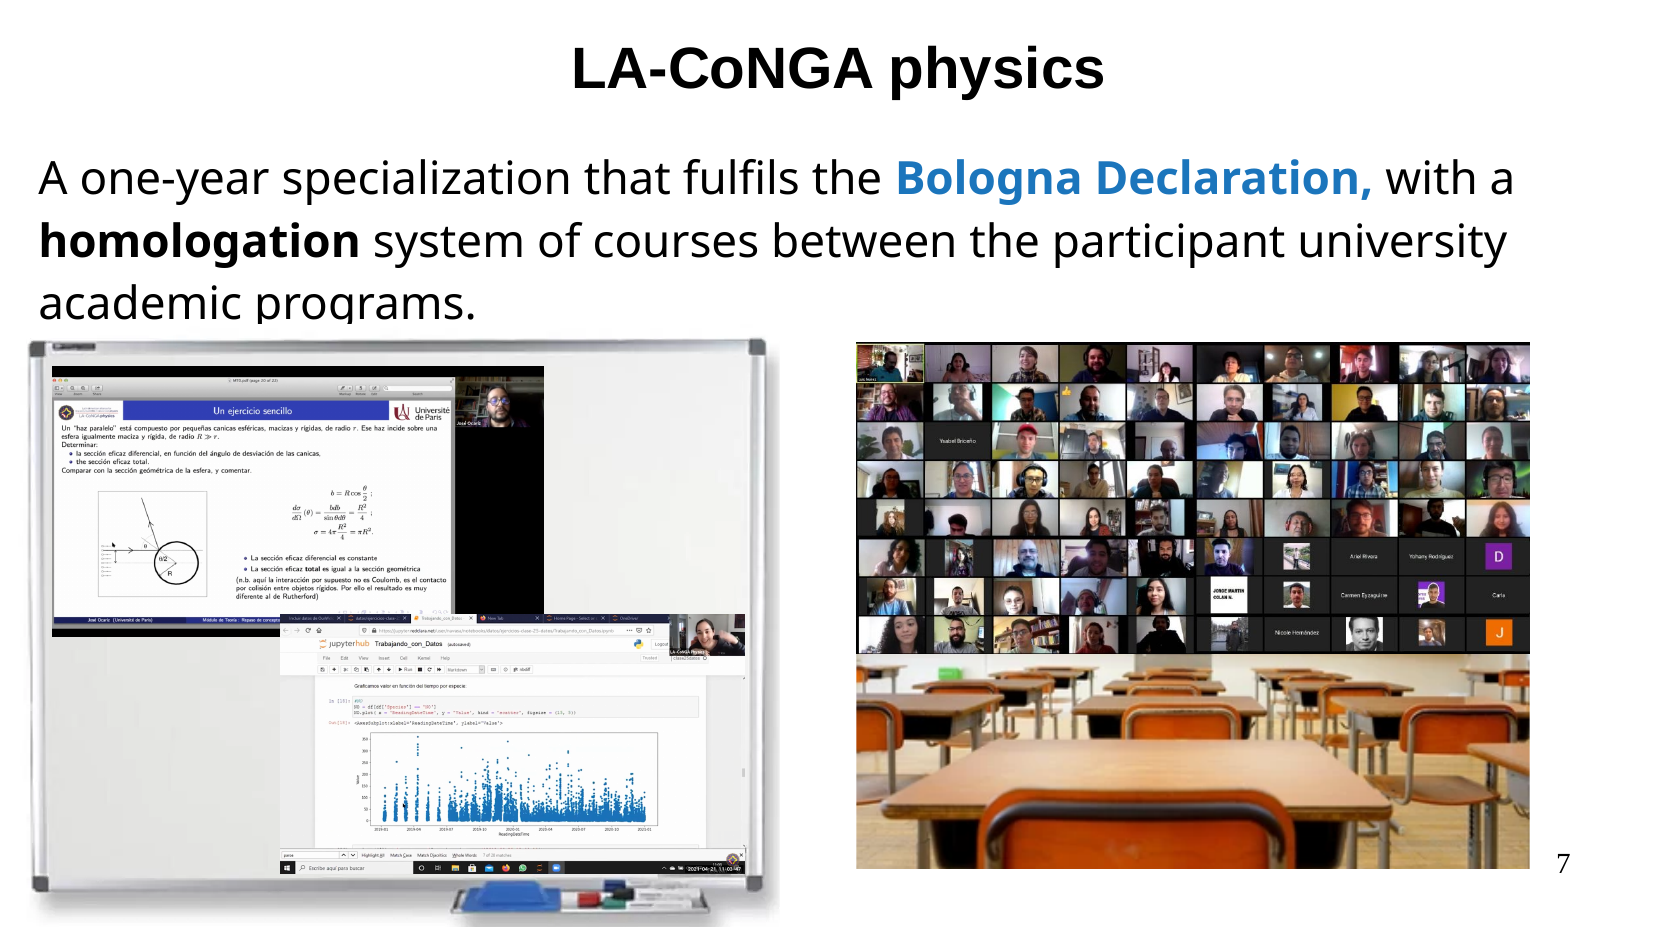

LA-CoNGA physics
A one-year specialization that fulfils the Bologna Declaration, with a homologation system of courses between the participant university academic programs.
7